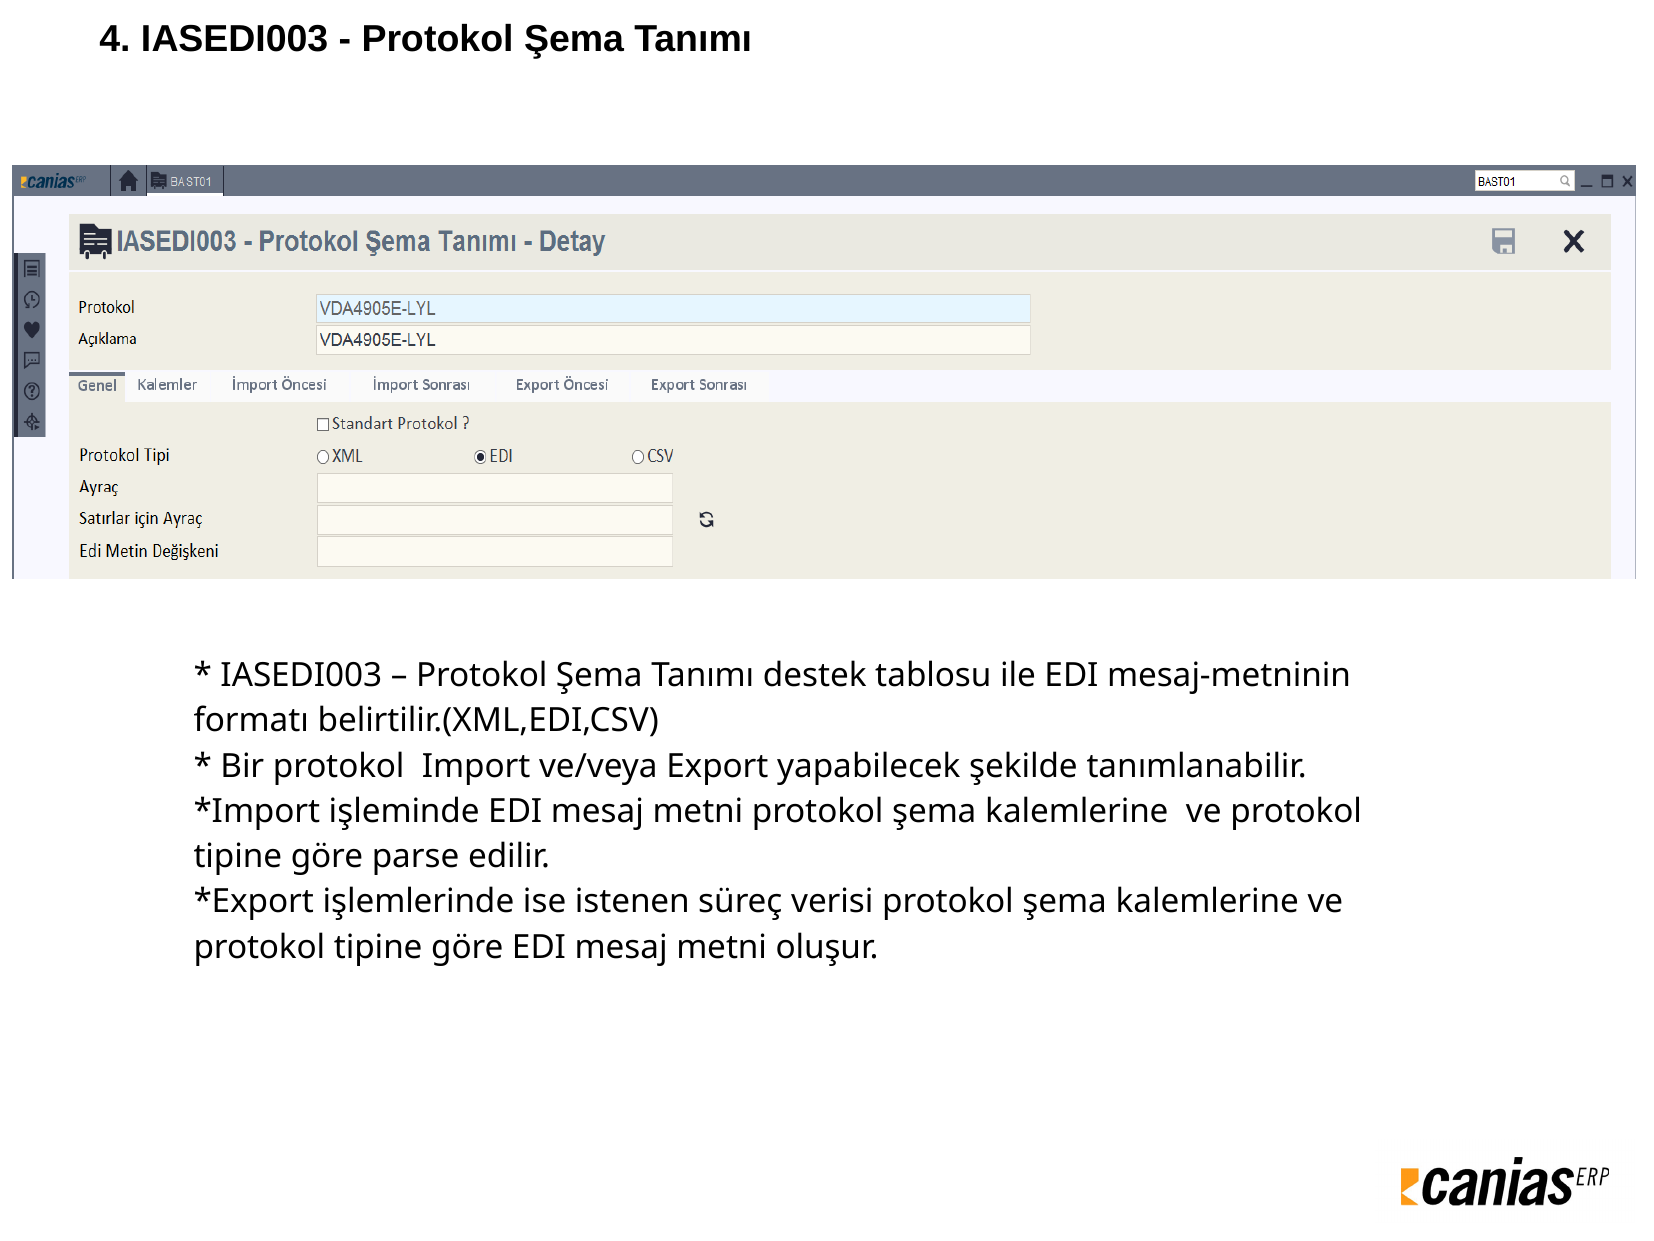

4. IASEDI003 - Protokol Şema Tanımı
* IASEDI003 – Protokol Şema Tanımı destek tablosu ile EDI mesaj-metninin formatı belirtilir.(XML,EDI,CSV)
* Bir protokol Import ve/veya Export yapabilecek şekilde tanımlanabilir.
*Import işleminde EDI mesaj metni protokol şema kalemlerine ve protokol tipine göre parse edilir.
*Export işlemlerinde ise istenen süreç verisi protokol şema kalemlerine ve protokol tipine göre EDI mesaj metni oluşur.